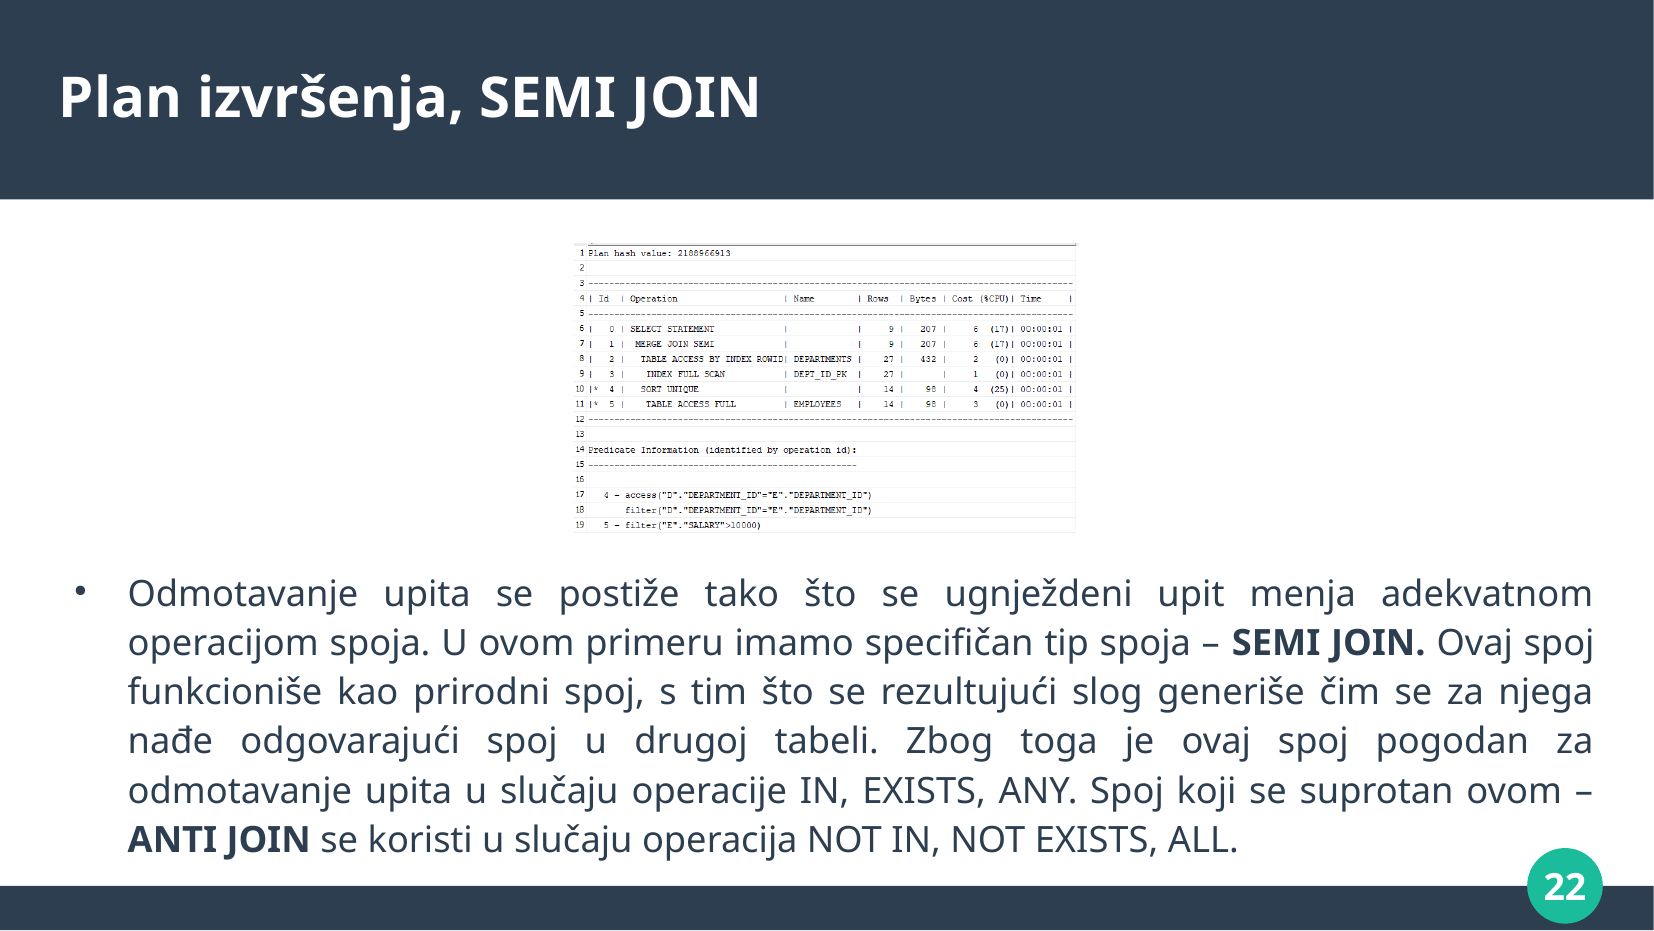

# Plan izvršenja, SEMI JOIN
Odmotavanje upita se postiže tako što se ugnježdeni upit menja adekvatnom operacijom spoja. U ovom primeru imamo specifičan tip spoja – SEMI JOIN. Ovaj spoj funkcioniše kao prirodni spoj, s tim što se rezultujući slog generiše čim se za njega nađe odgovarajući spoj u drugoj tabeli. Zbog toga je ovaj spoj pogodan za odmotavanje upita u slučaju operacije IN, EXISTS, ANY. Spoj koji se suprotan ovom – ANTI JOIN se koristi u slučaju operacija NOT IN, NOT EXISTS, ALL.